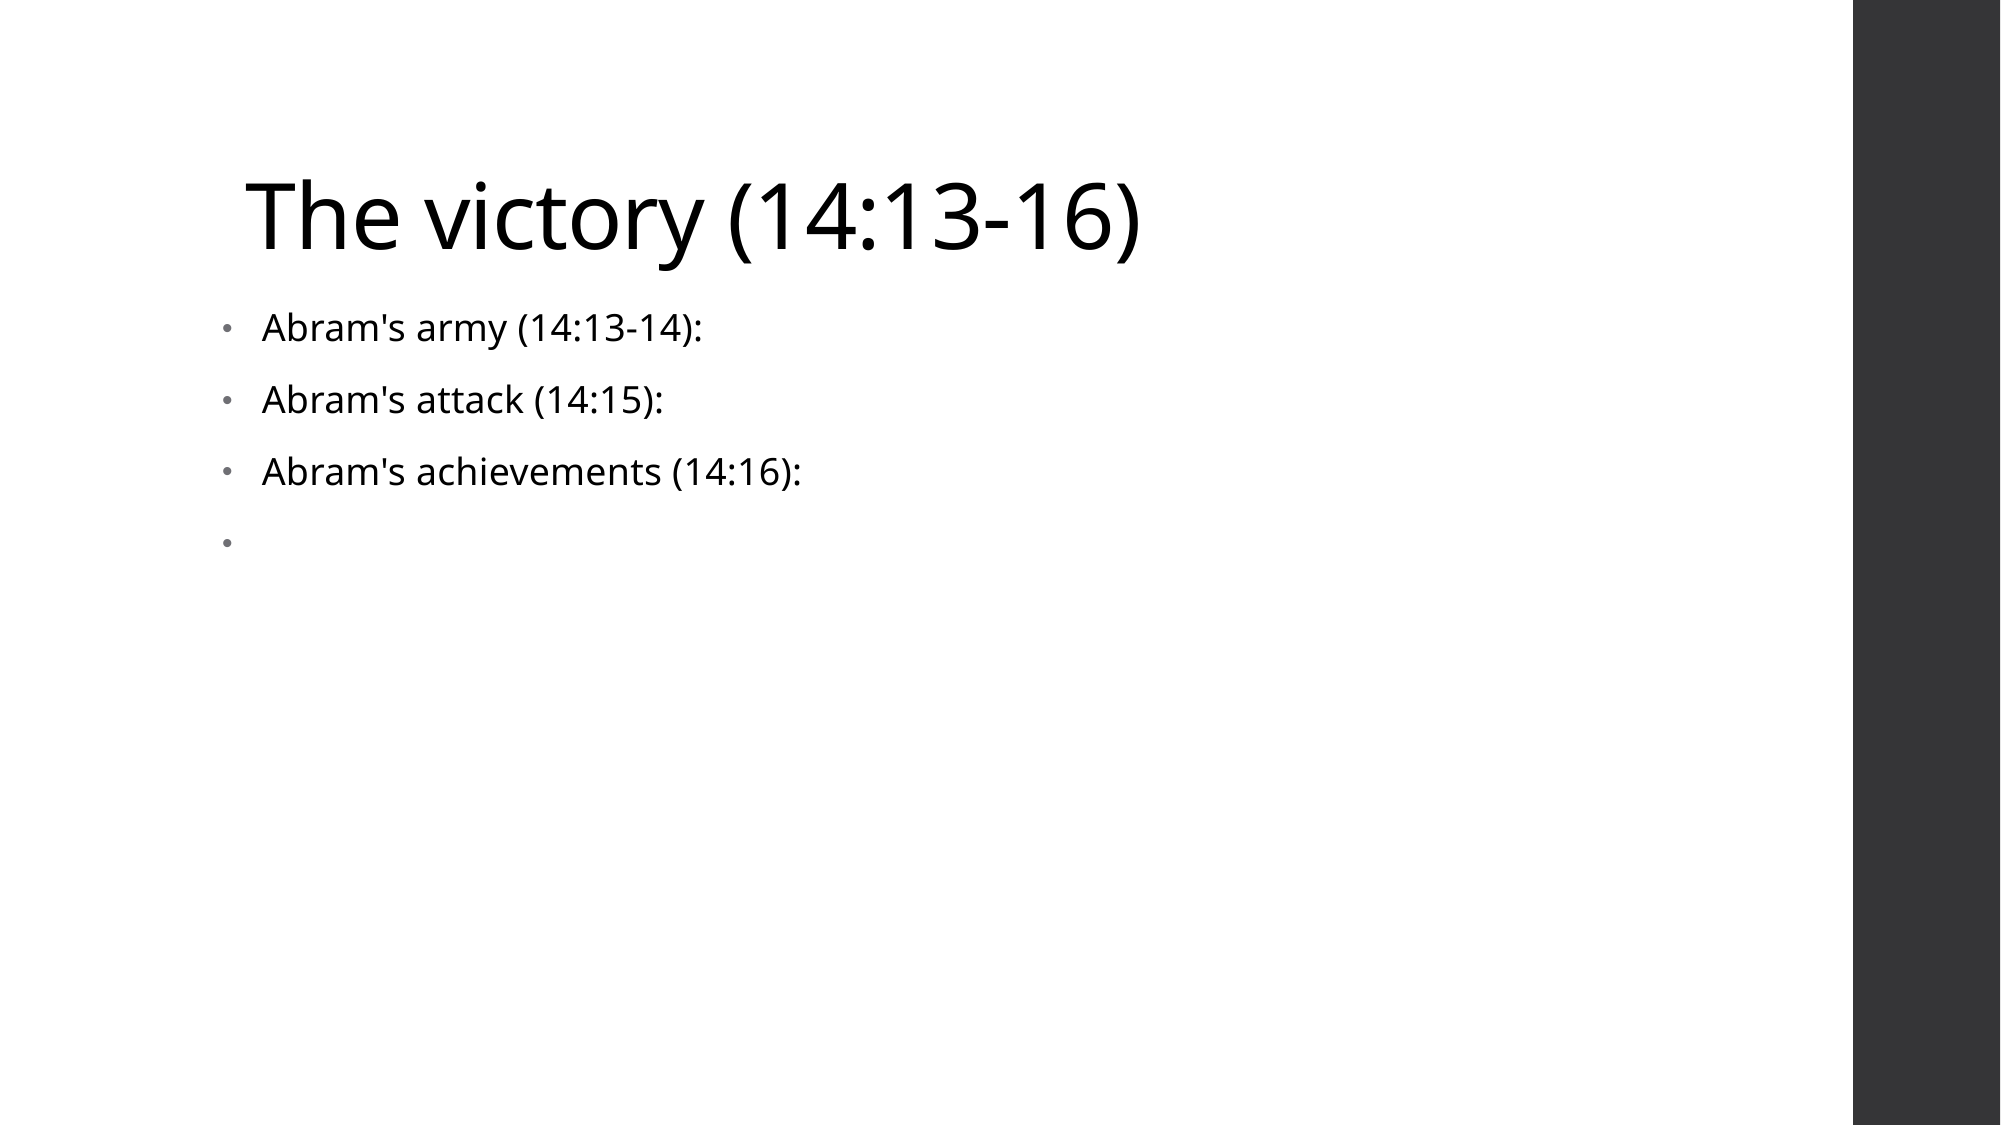

# The victory (14:13-16)
 Abram's army (14:13-14):
 Abram's attack (14:15):
 Abram's achievements (14:16):